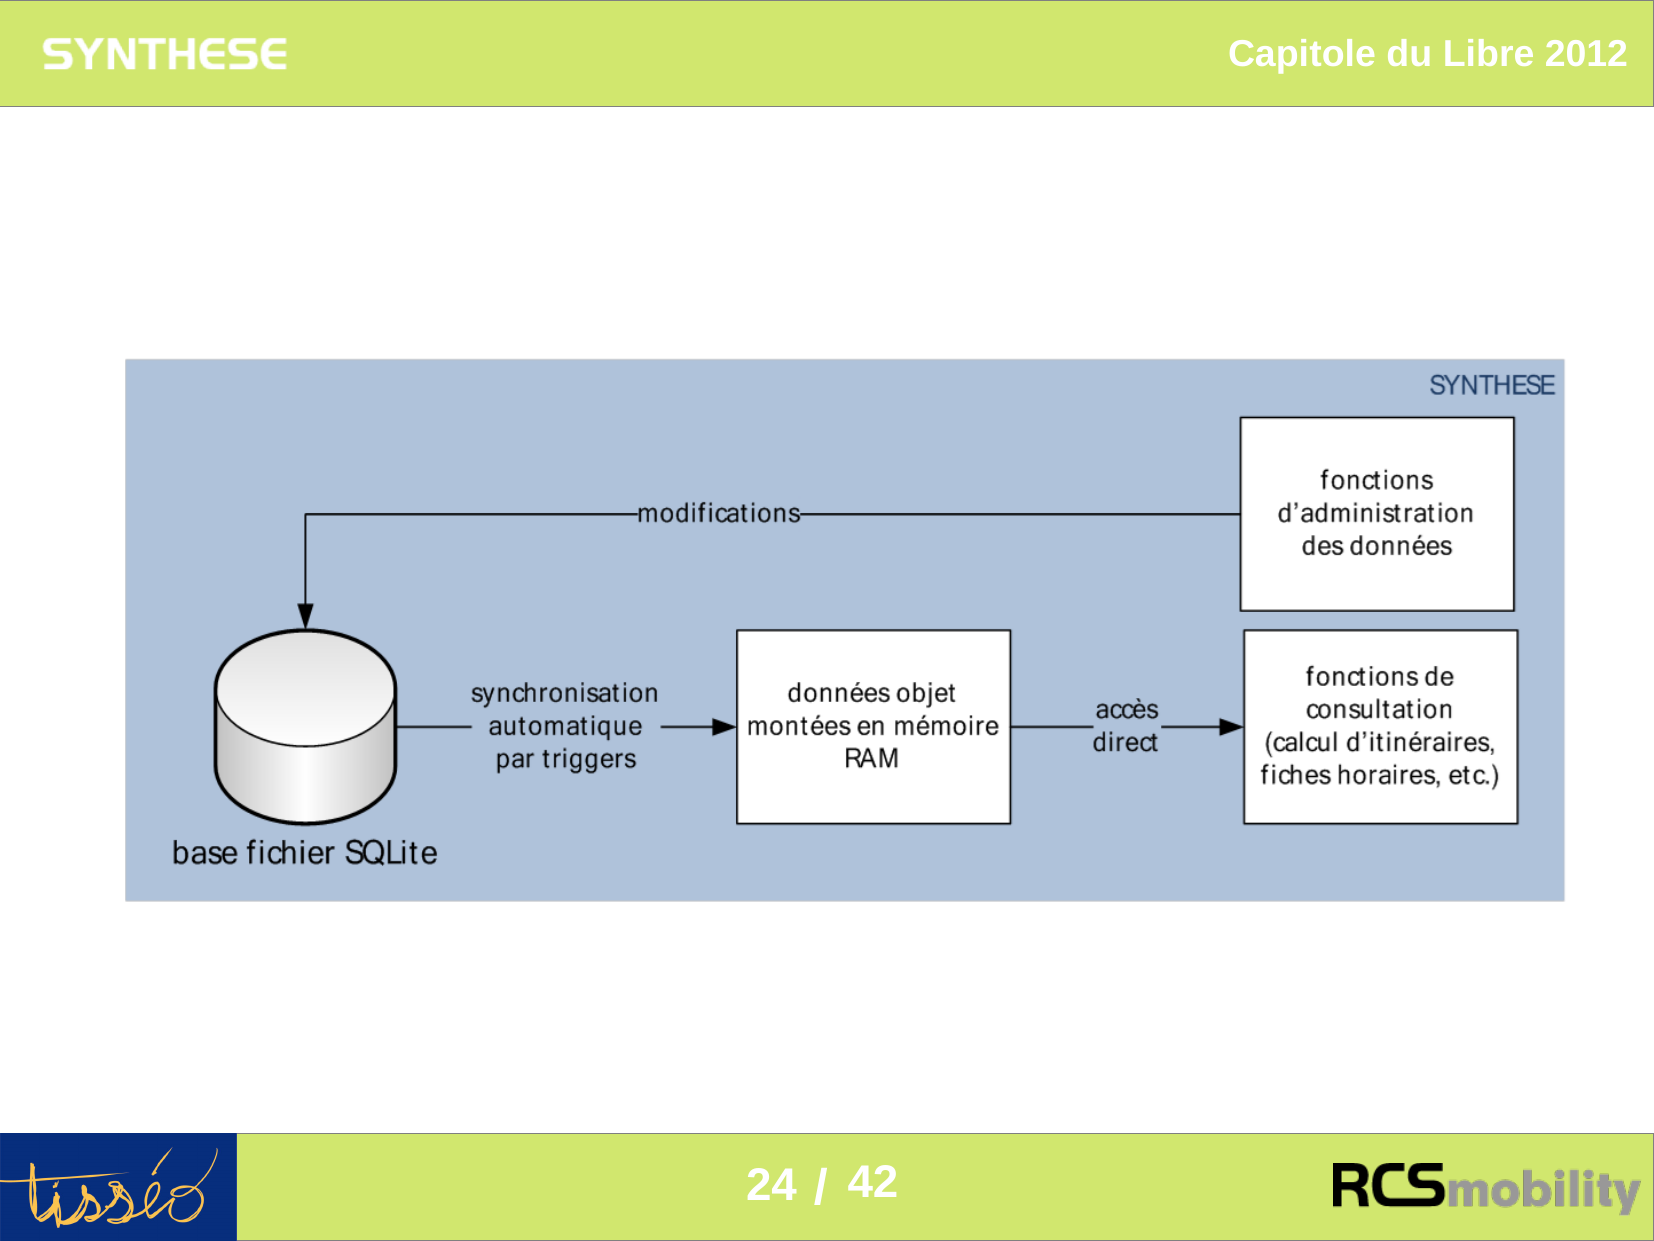

Capitole du Libre 2012
24
/
42